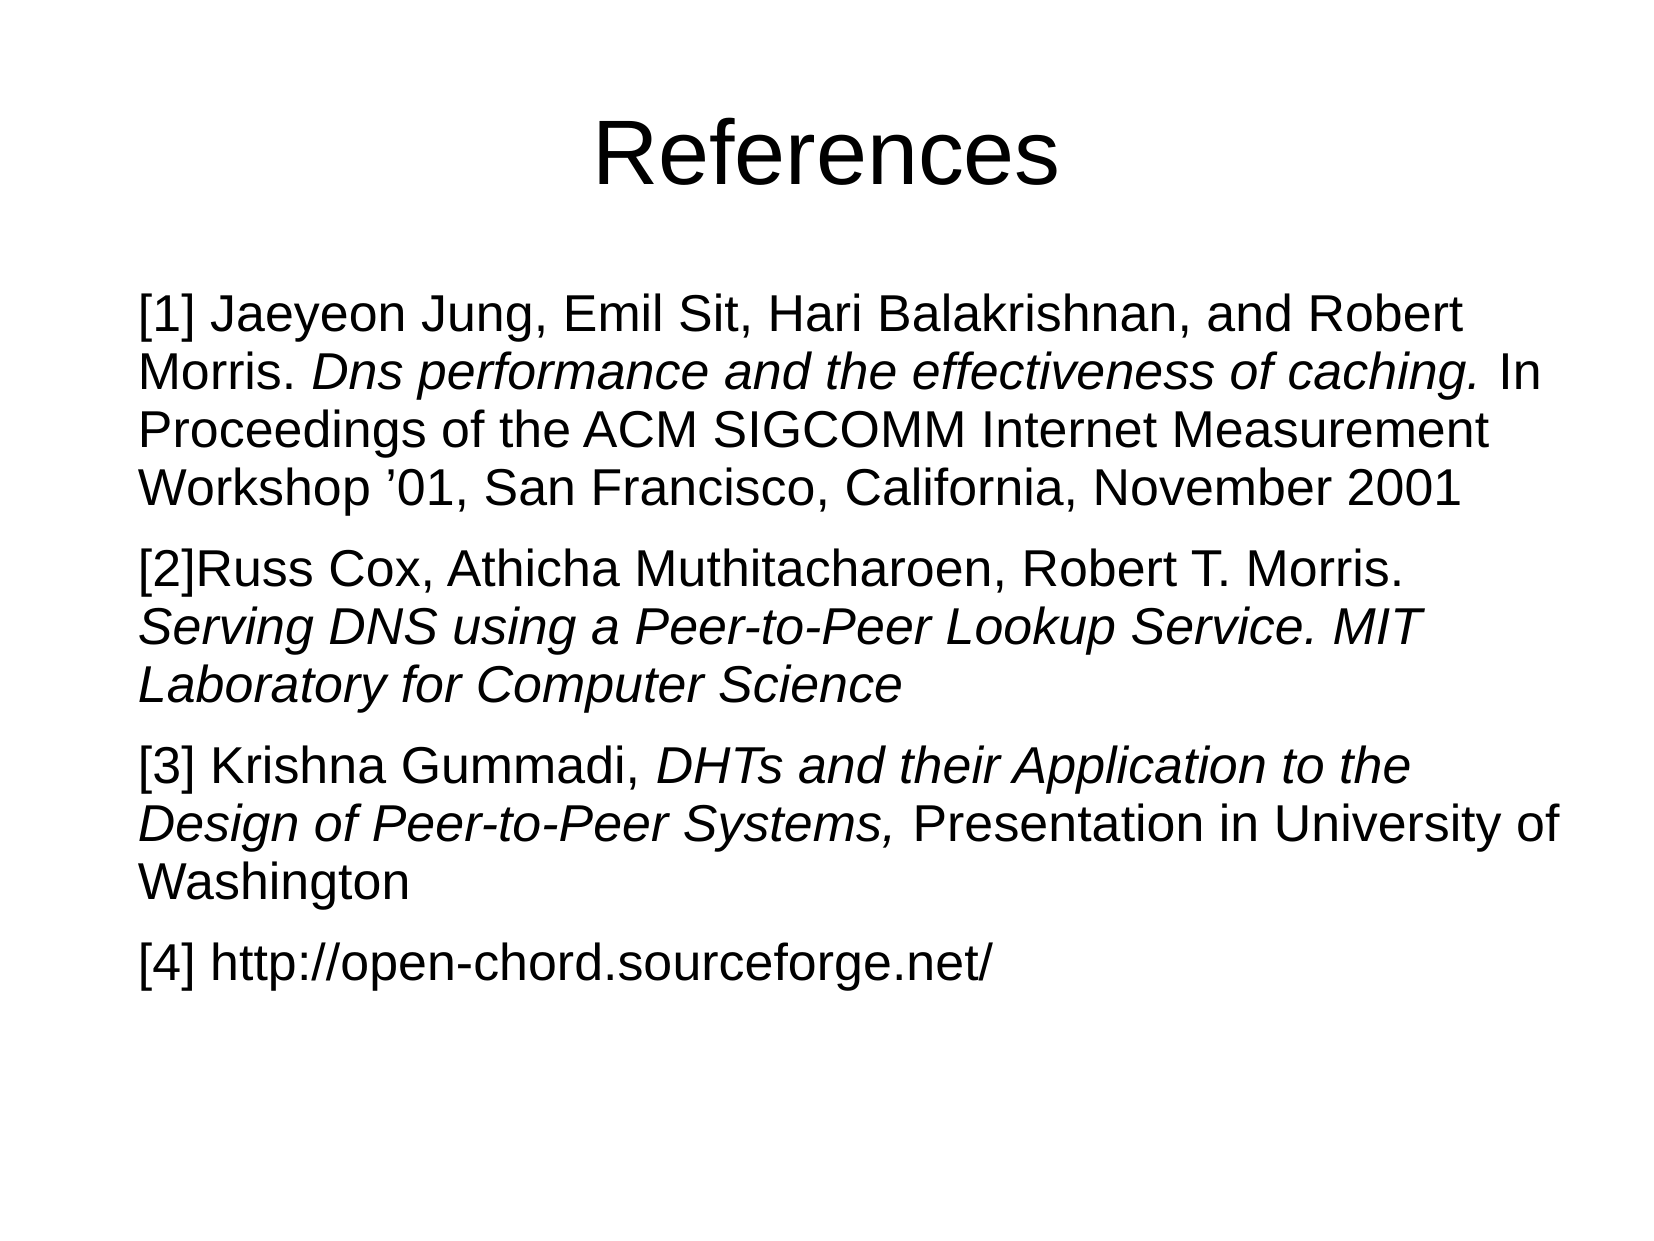

# References
[1] Jaeyeon Jung, Emil Sit, Hari Balakrishnan, and Robert Morris. Dns performance and the effectiveness of caching. In Proceedings of the ACM SIGCOMM Internet Measurement Workshop ’01, San Francisco, California, November 2001
[2]Russ Cox, Athicha Muthitacharoen, Robert T. Morris. Serving DNS using a Peer-to-Peer Lookup Service. MIT Laboratory for Computer Science
[3] Krishna Gummadi, DHTs and their Application to the Design of Peer-to-Peer Systems, Presentation in University of Washington
[4] http://open-chord.sourceforge.net/